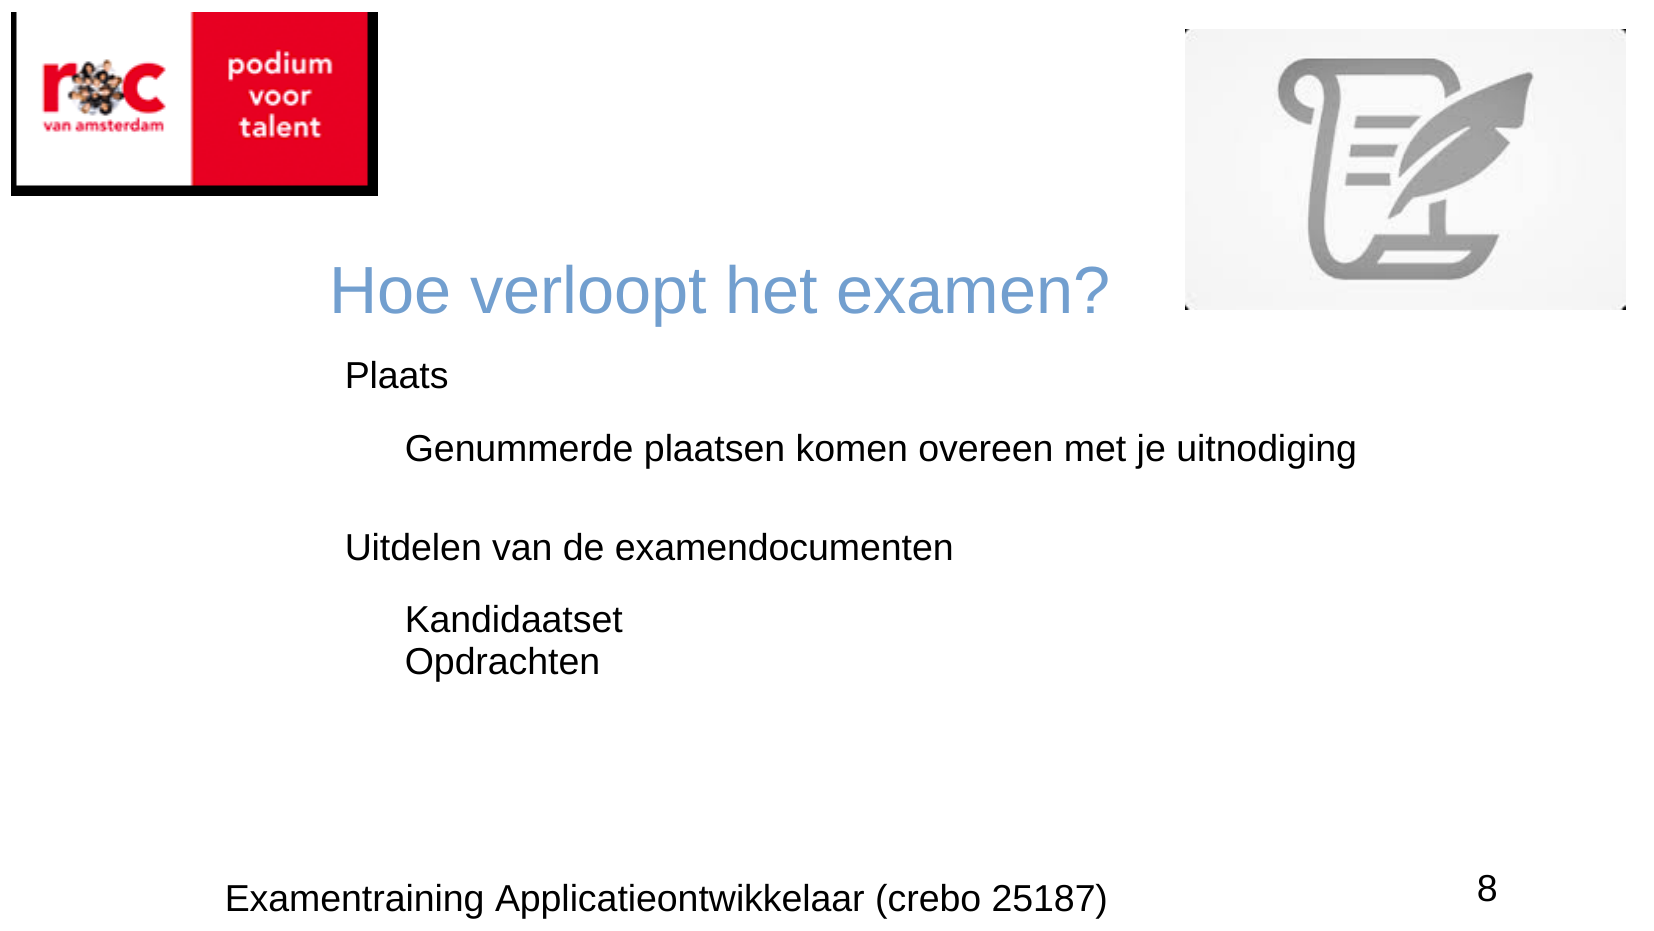

Hoe verloopt het examen?
Plaats
Genummerde plaatsen komen overeen met je uitnodiging
Uitdelen van de examendocumenten
Kandidaatset
Opdrachten
Examentraining Applicatieontwikkelaar (crebo 25187)